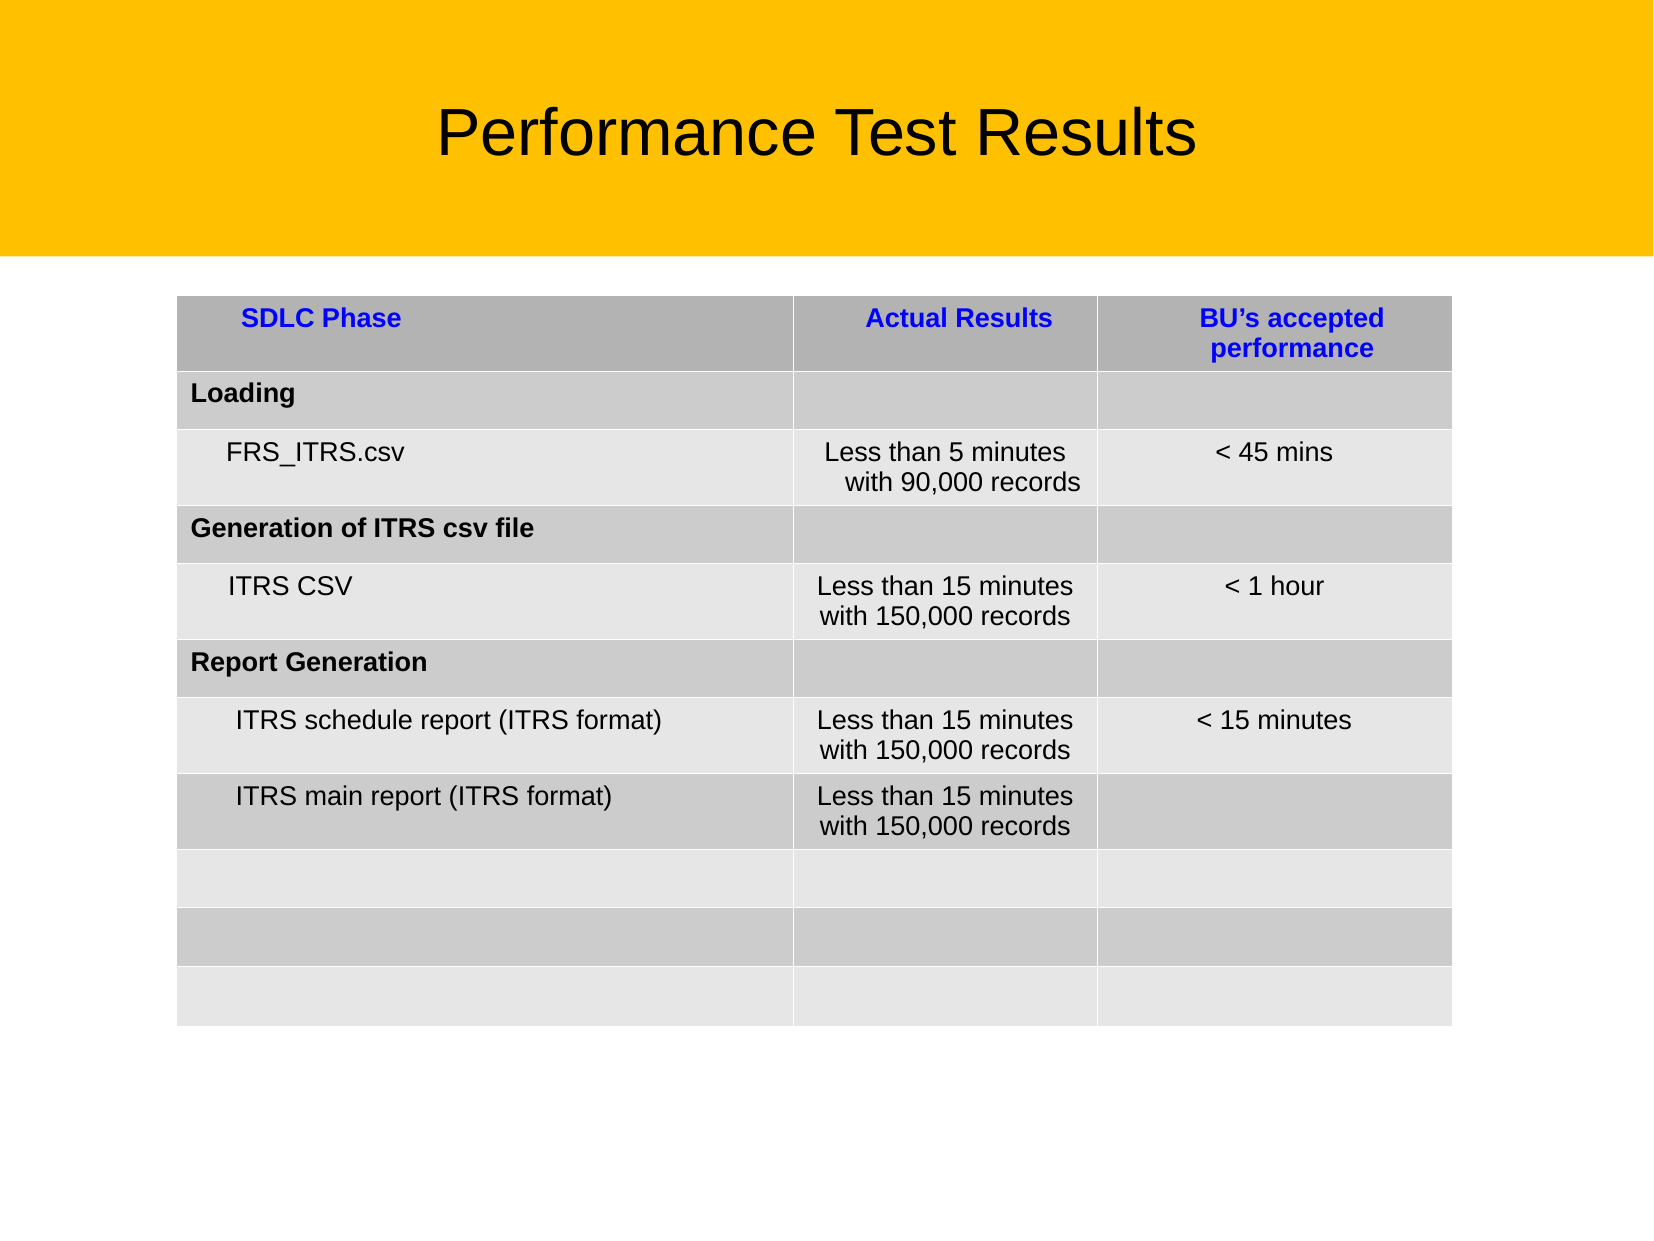

Performance Test Results
| SDLC Phase | Actual Results | BU’s accepted performance |
| --- | --- | --- |
| Loading | | |
| FRS\_ITRS.csv | Less than 5 minutes with 90,000 records | < 45 mins |
| Generation of ITRS csv file | | |
| ITRS CSV | Less than 15 minutes with 150,000 records | < 1 hour |
| Report Generation | | |
| ITRS schedule report (ITRS format) | Less than 15 minutes with 150,000 records | < 15 minutes |
| ITRS main report (ITRS format) | Less than 15 minutes with 150,000 records | |
| | | |
| | | |
| | | |